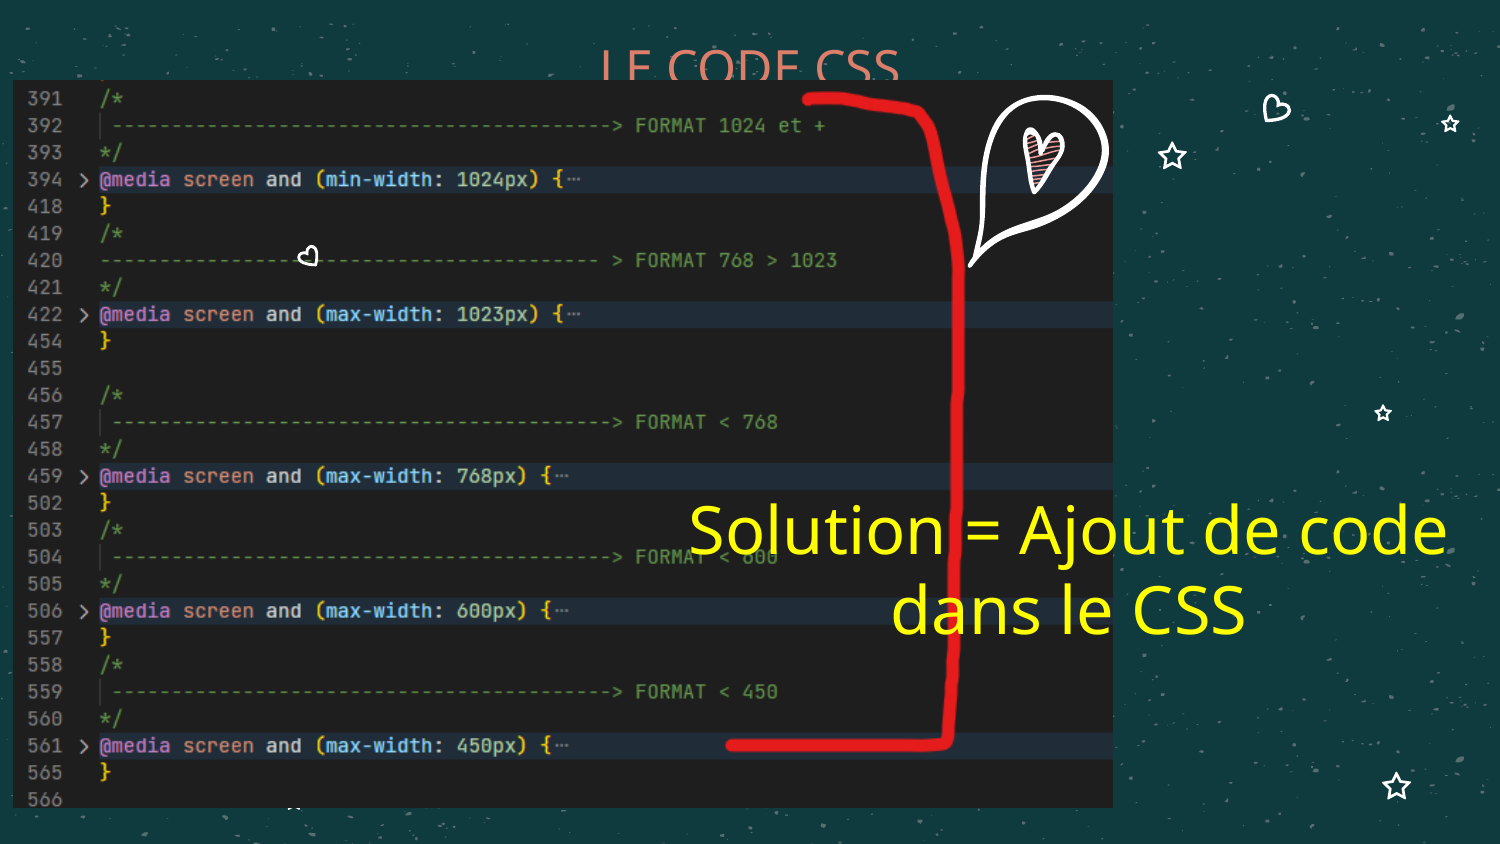

# LE CODE CSS Le responsive
Solution = Ajout de code dans le CSS